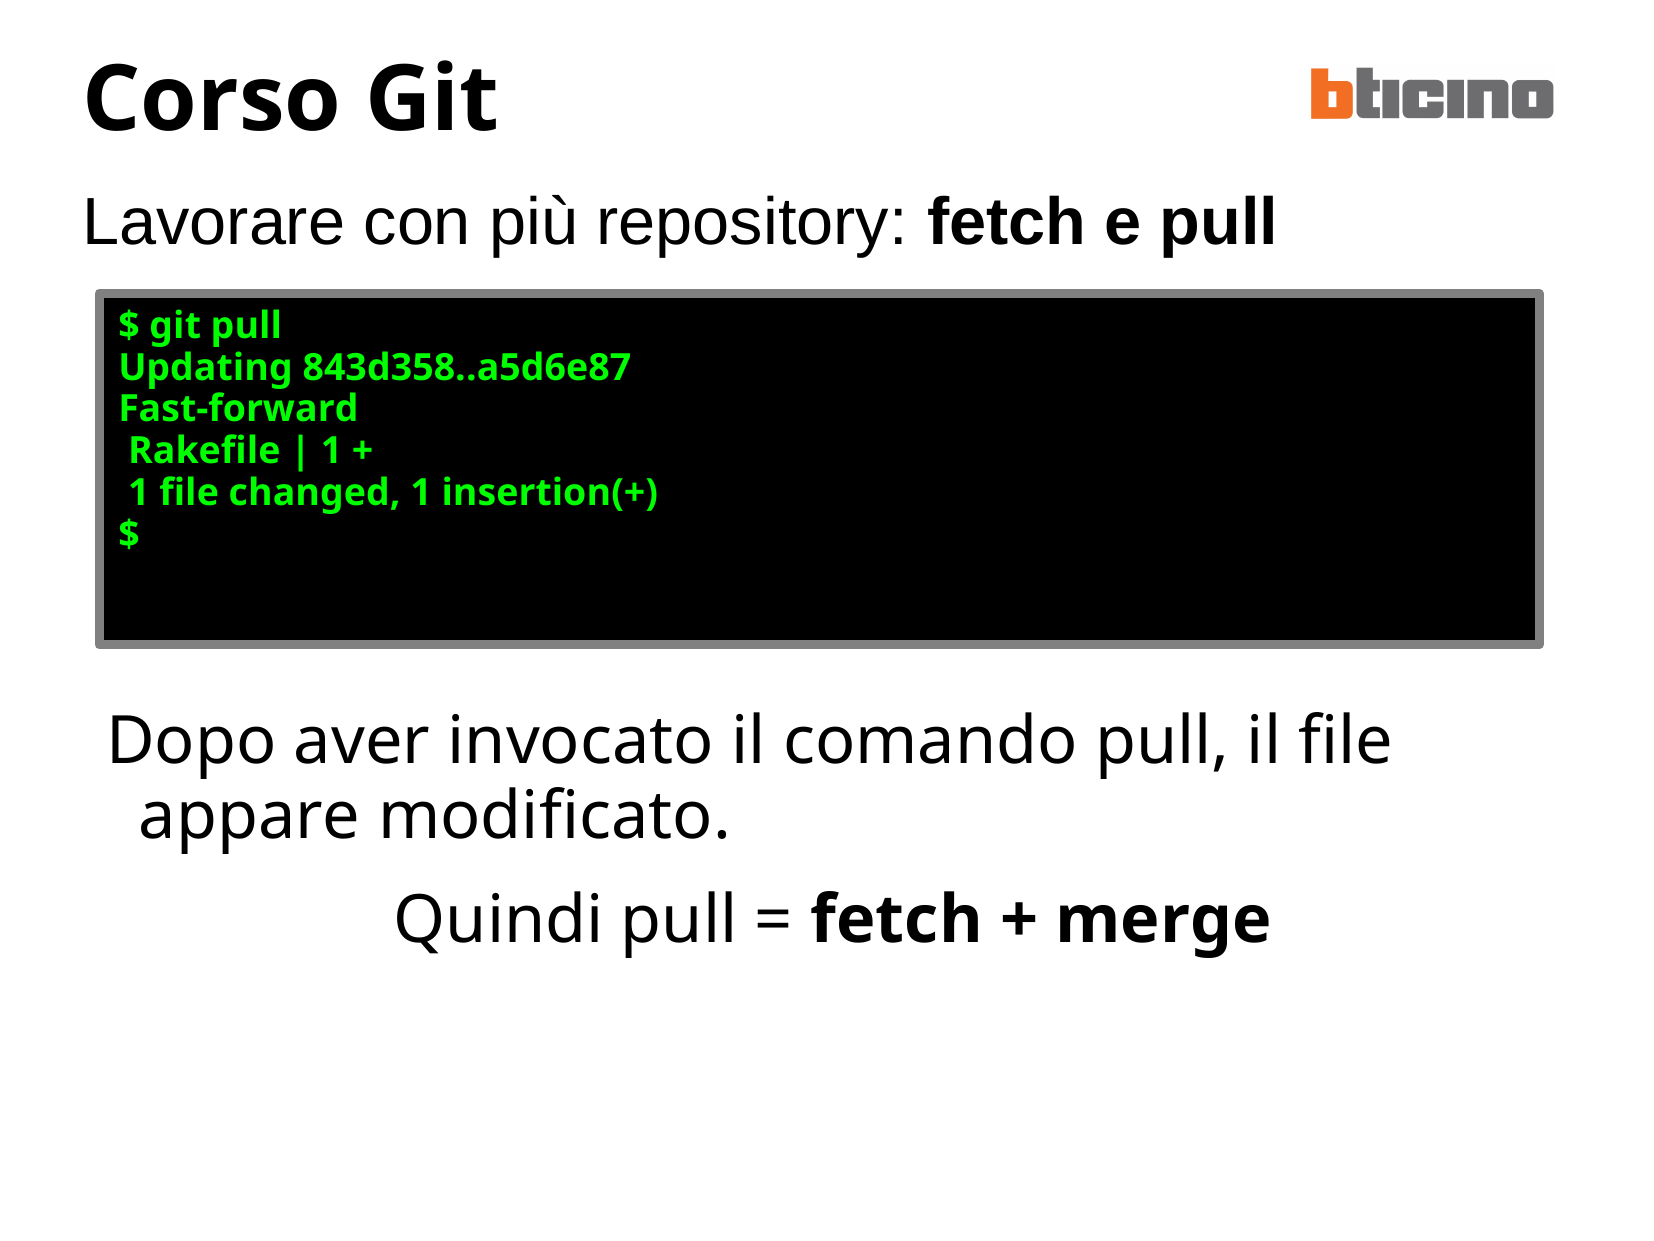

# Corso Git
Lavorare con più repository: fetch e pull
$ git pull
Updating 843d358..a5d6e87
Fast-forward
 Rakefile | 1 +
 1 file changed, 1 insertion(+)
$
Dopo aver invocato il comando pull, il file appare modificato.
Quindi pull = fetch + merge